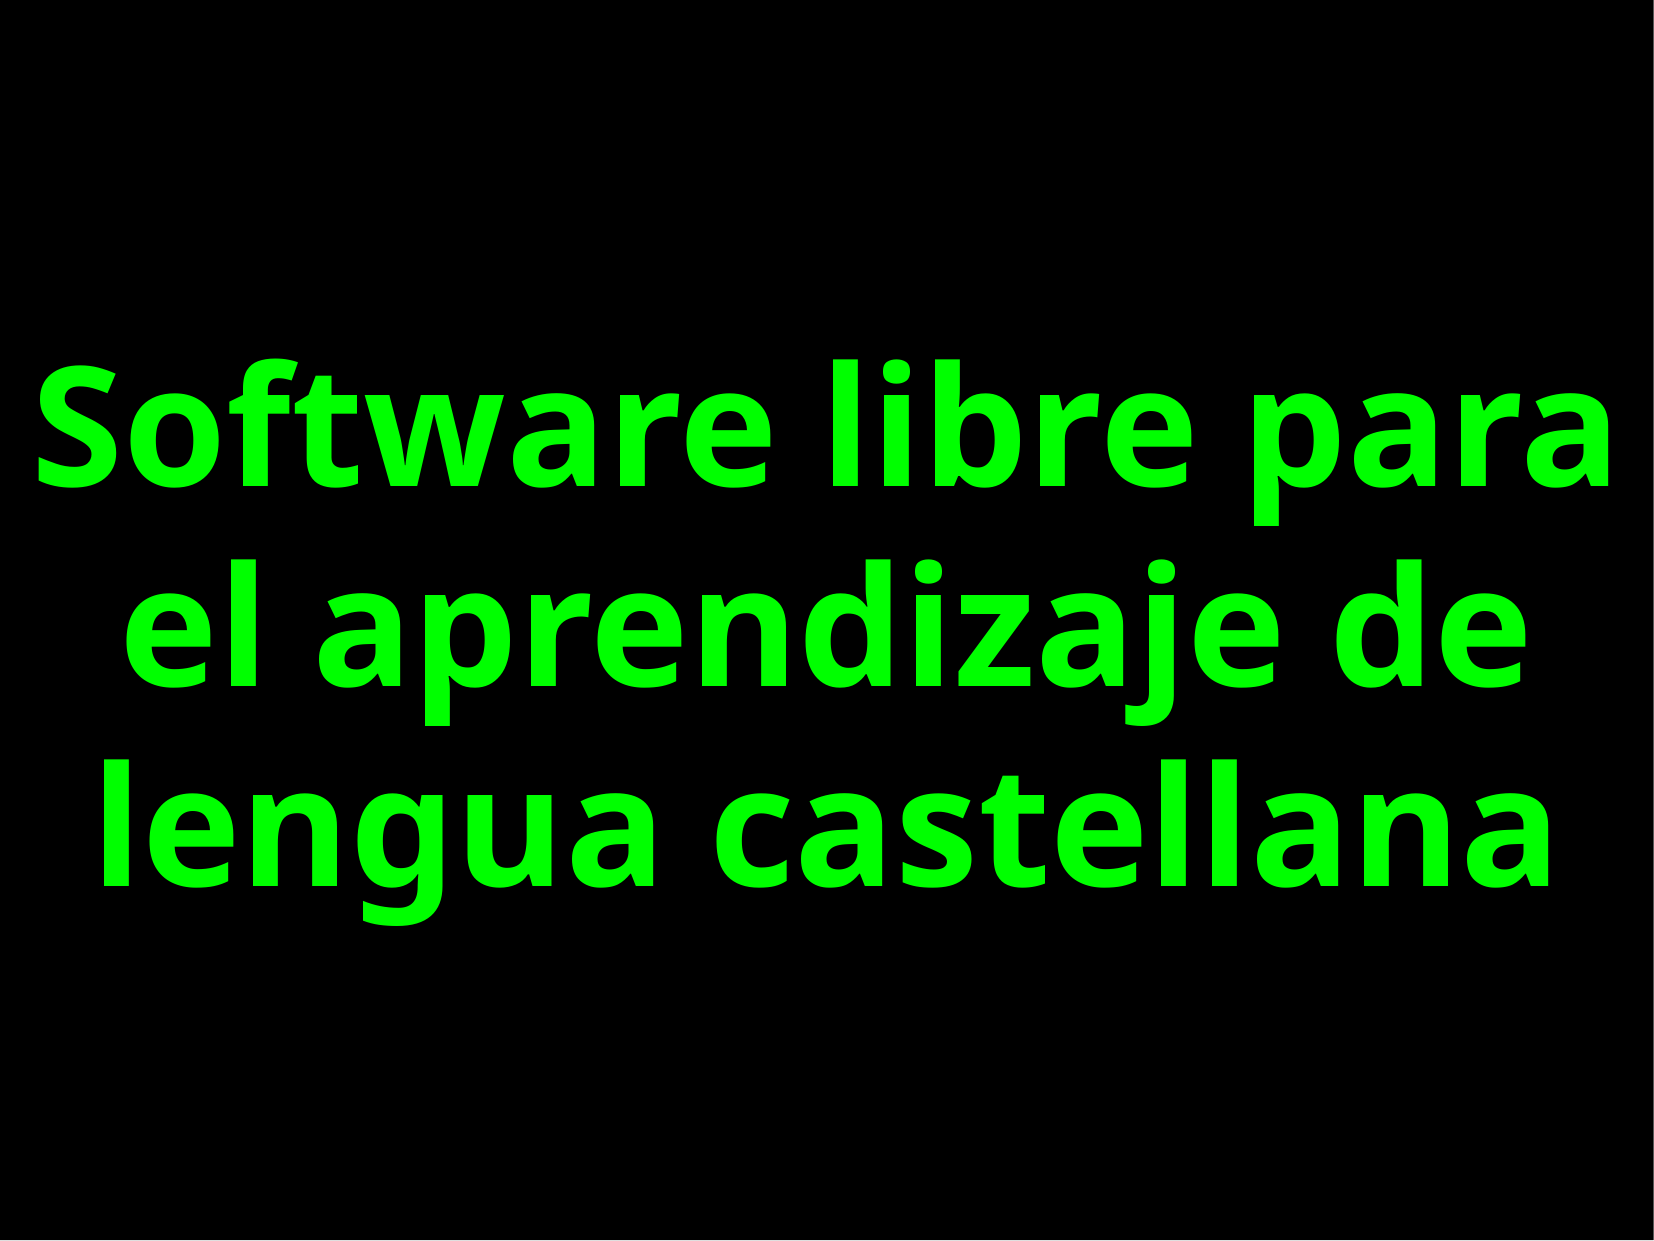

# Software libre para el aprendizaje de lengua castellana